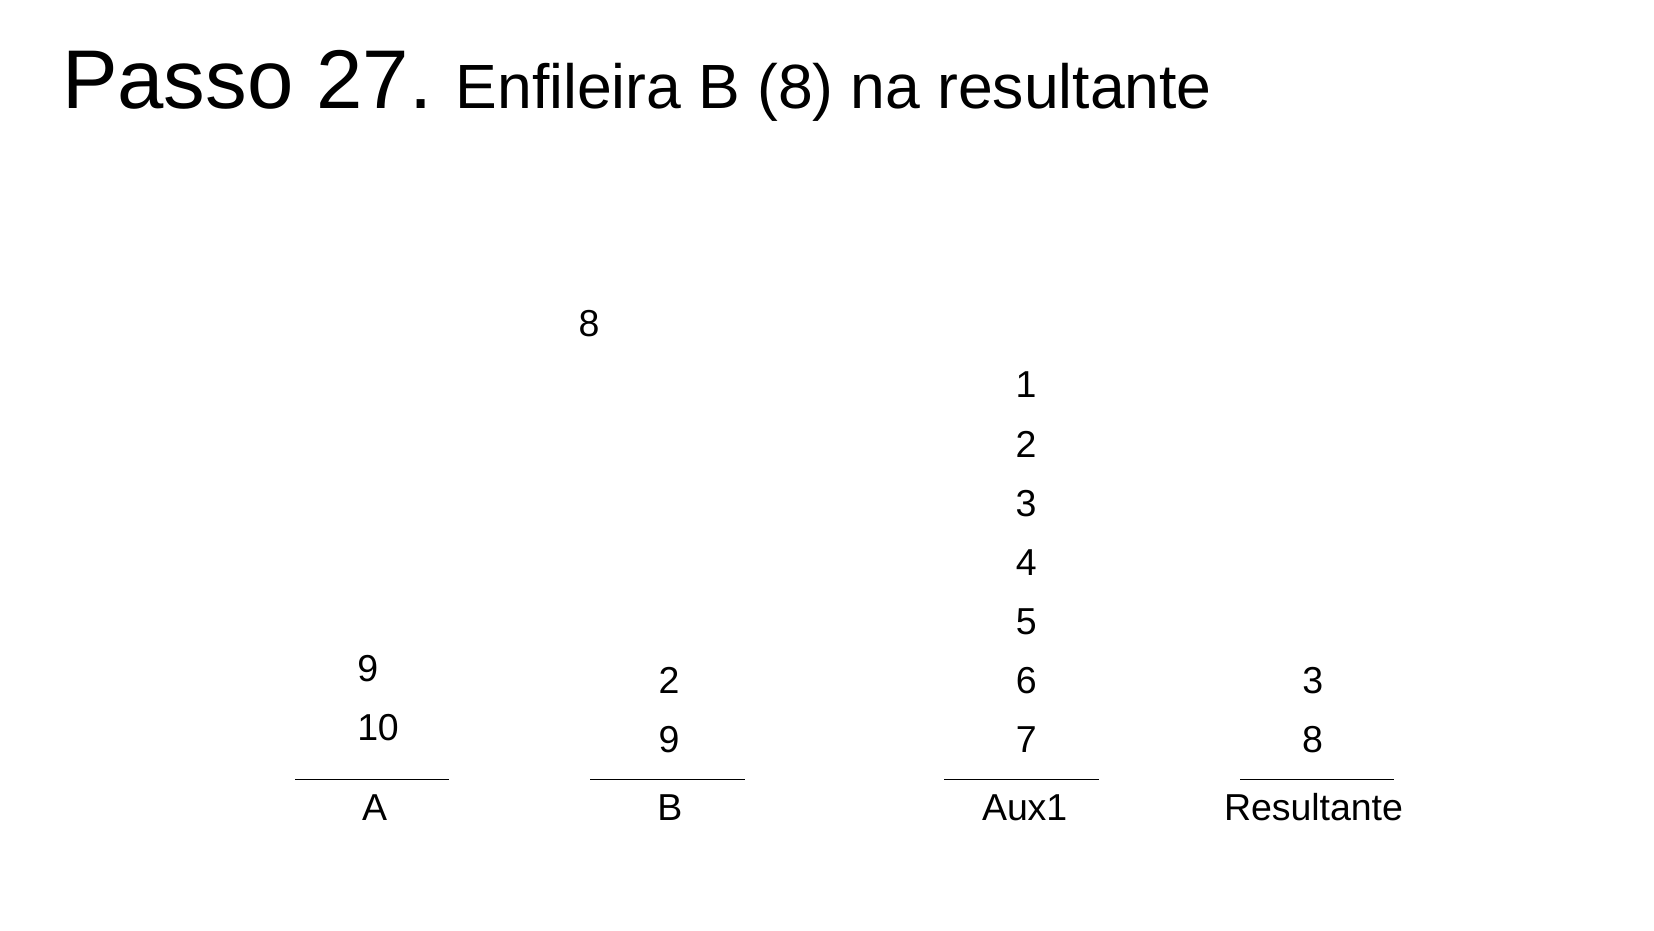

Passo 27. Enfileira B (8) na resultante
8
1
2
3
4
5
9
2
6
3
10
9
7
8
A
B
Aux1
Resultante